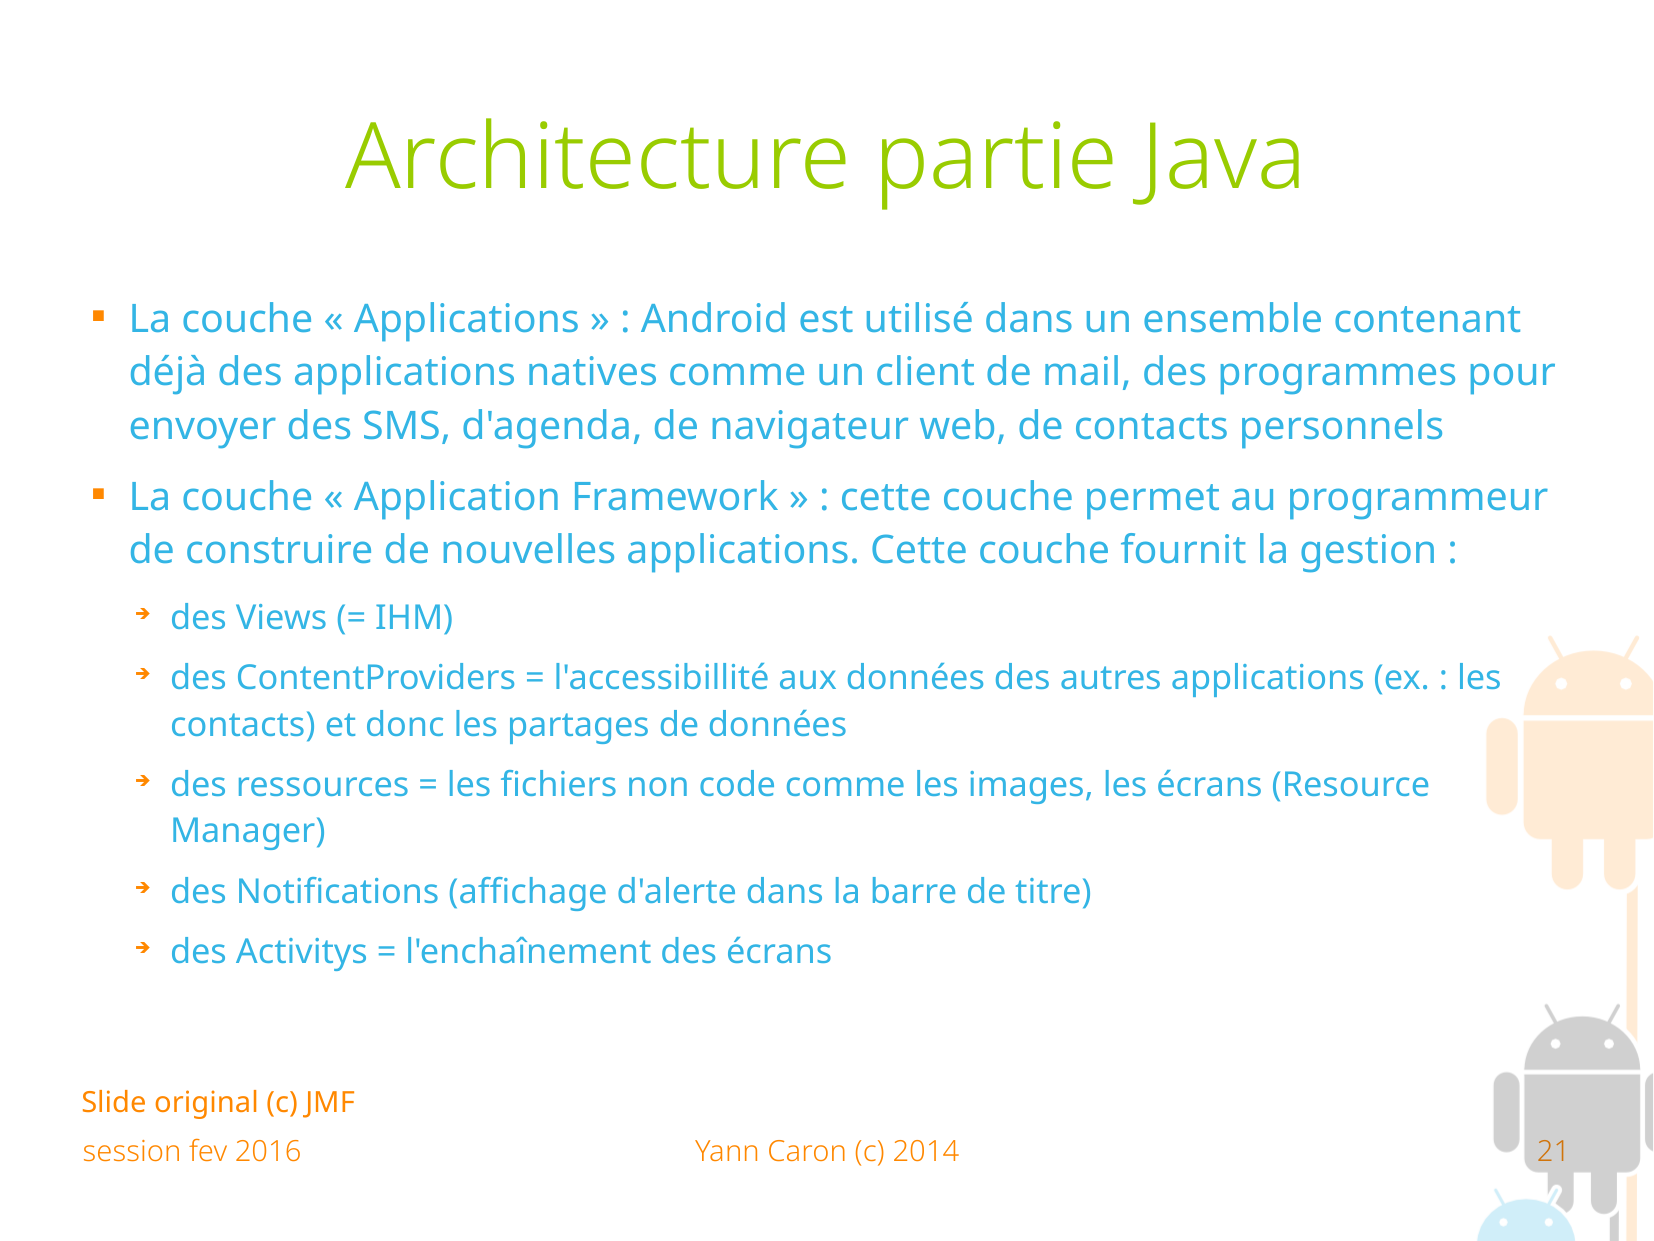

# Architecture partie Java
La couche « Applications » : Android est utilisé dans un ensemble contenant déjà des applications natives comme un client de mail, des programmes pour envoyer des SMS, d'agenda, de navigateur web, de contacts personnels
La couche « Application Framework » : cette couche permet au programmeur de construire de nouvelles applications. Cette couche fournit la gestion :
des Views (= IHM)
des ContentProviders = l'accessibillité aux données des autres applications (ex. : les contacts) et donc les partages de données
des ressources = les fichiers non code comme les images, les écrans (Resource Manager)
des Notifications (affichage d'alerte dans la barre de titre)
des Activitys = l'enchaînement des écrans
Slide original (c) JMF
session fev 2016
Yann Caron (c) 2014
21